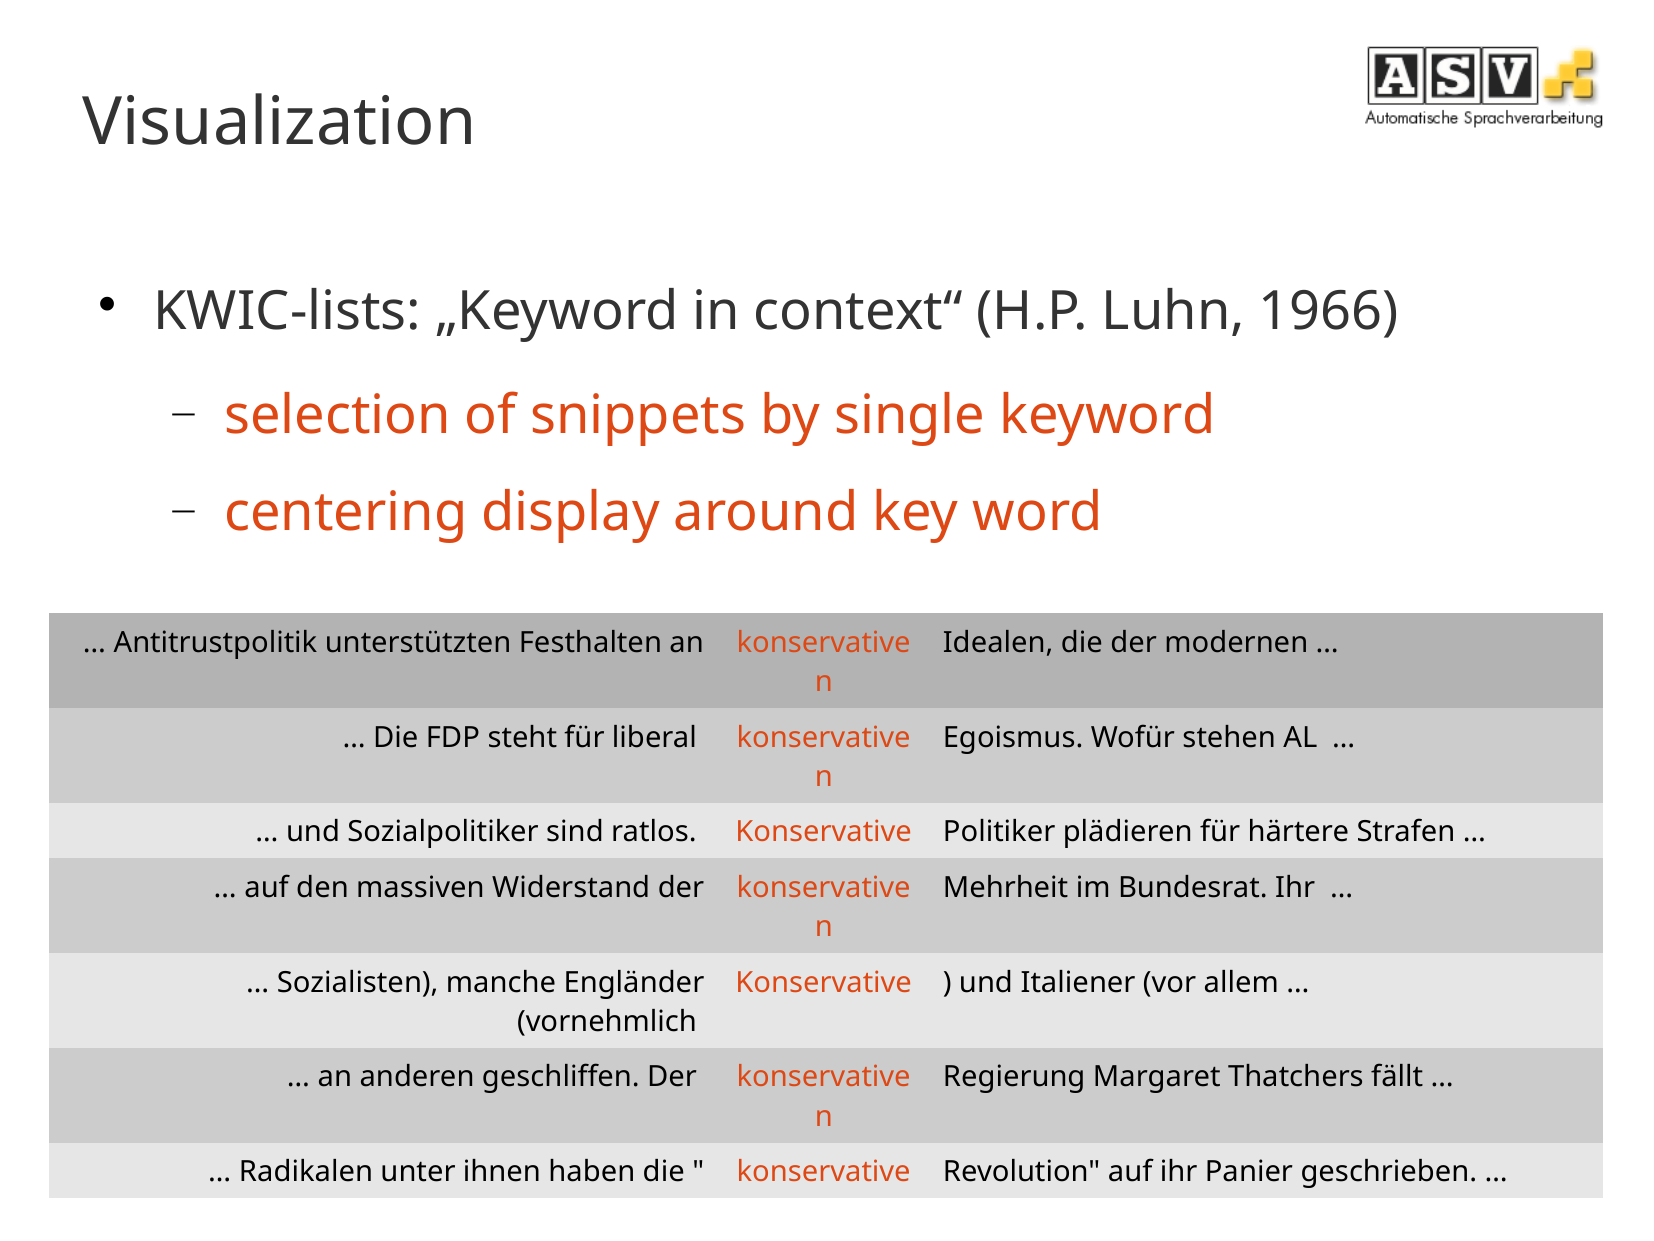

# Visualization
KWIC-lists: „Keyword in context“ (H.P. Luhn, 1966)
selection of snippets by single keyword
centering display around key word
| … Antitrustpolitik unterstützten Festhalten an | konservativen | Idealen, die der modernen … |
| --- | --- | --- |
| … Die FDP steht für liberal | konservativen | Egoismus. Wofür stehen AL … |
| … und Sozialpolitiker sind ratlos. | Konservative | Politiker plädieren für härtere Strafen … |
| … auf den massiven Widerstand der | konservativen | Mehrheit im Bundesrat. Ihr … |
| … Sozialisten), manche Engländer (vornehmlich | Konservative | ) und Italiener (vor allem … |
| … an anderen geschliffen. Der | konservativen | Regierung Margaret Thatchers fällt … |
| … Radikalen unter ihnen haben die " | konservative | Revolution" auf ihr Panier geschrieben. … |
Lexicometrics
32